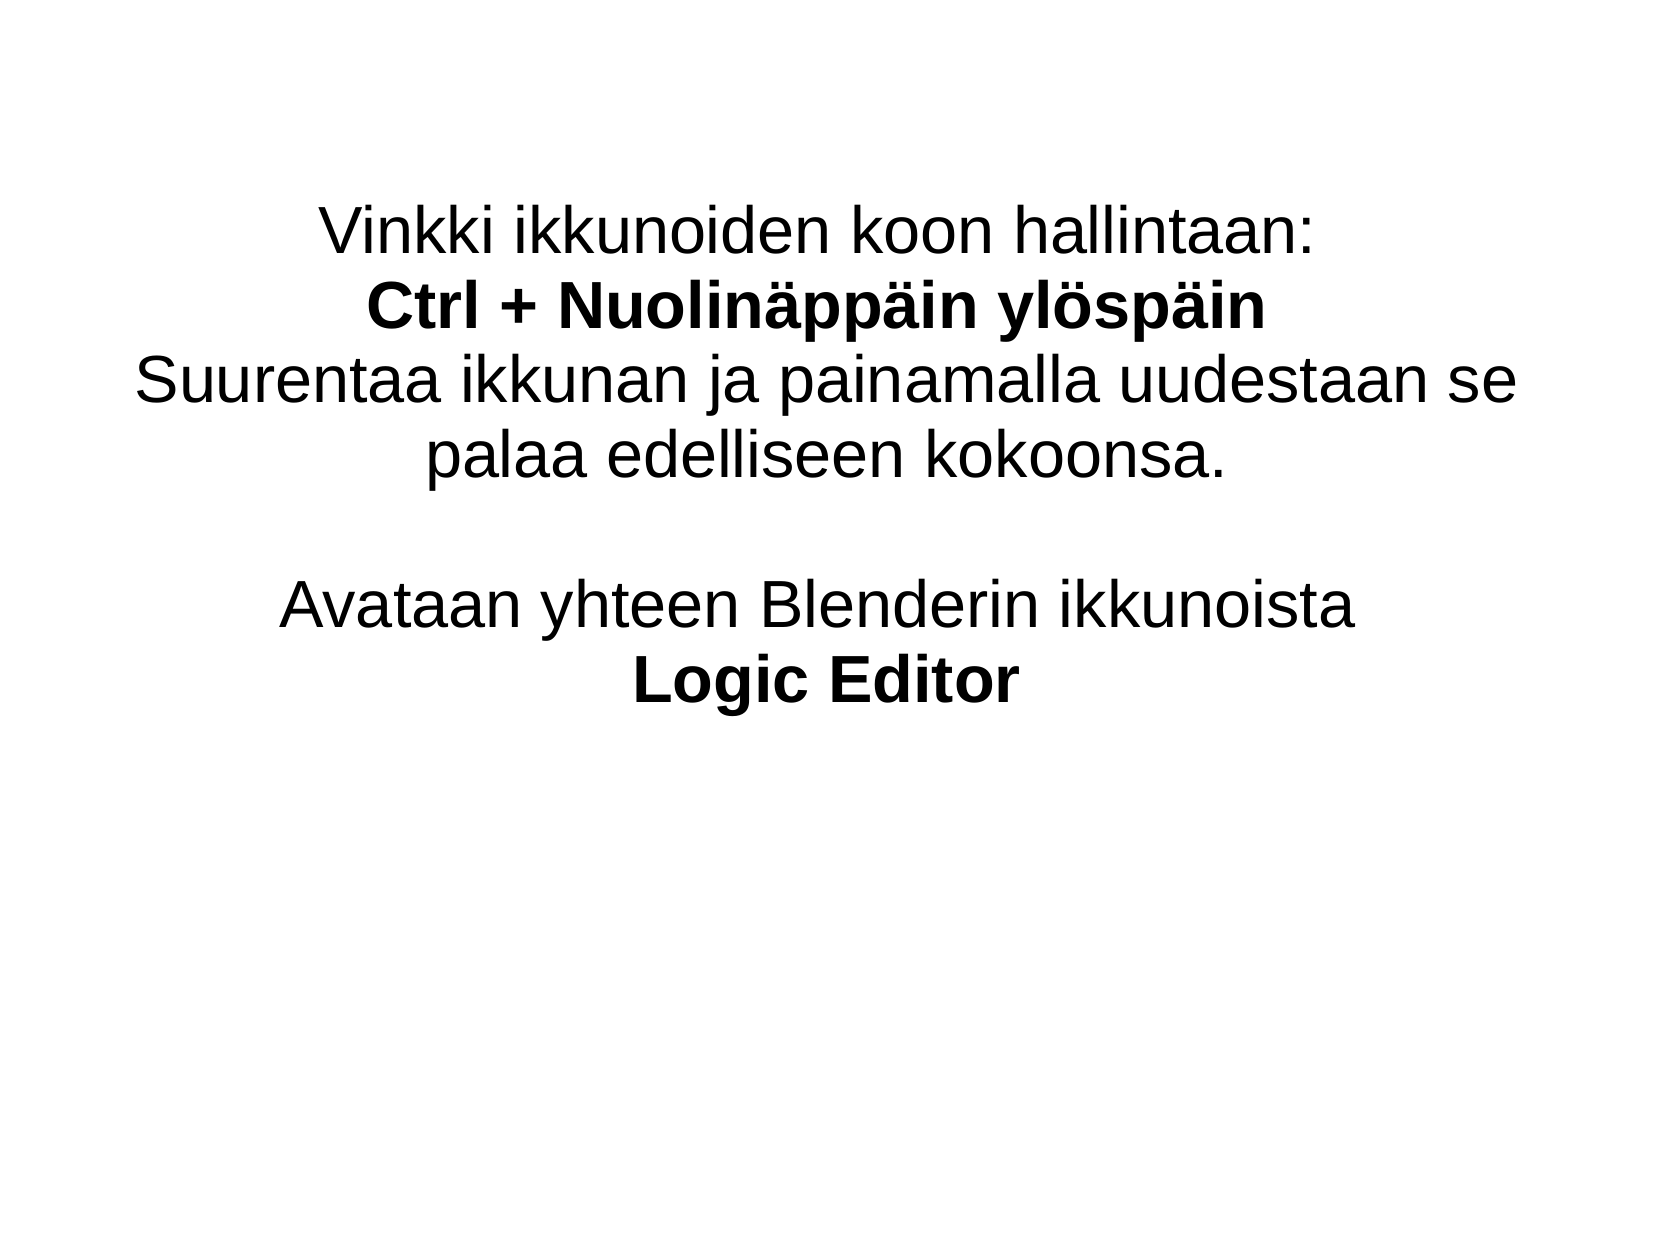

# Vinkki ikkunoiden koon hallintaan:
Ctrl + Nuolinäppäin ylöspäin
Suurentaa ikkunan ja painamalla uudestaan se palaa edelliseen kokoonsa.
Avataan yhteen Blenderin ikkunoista
Logic Editor